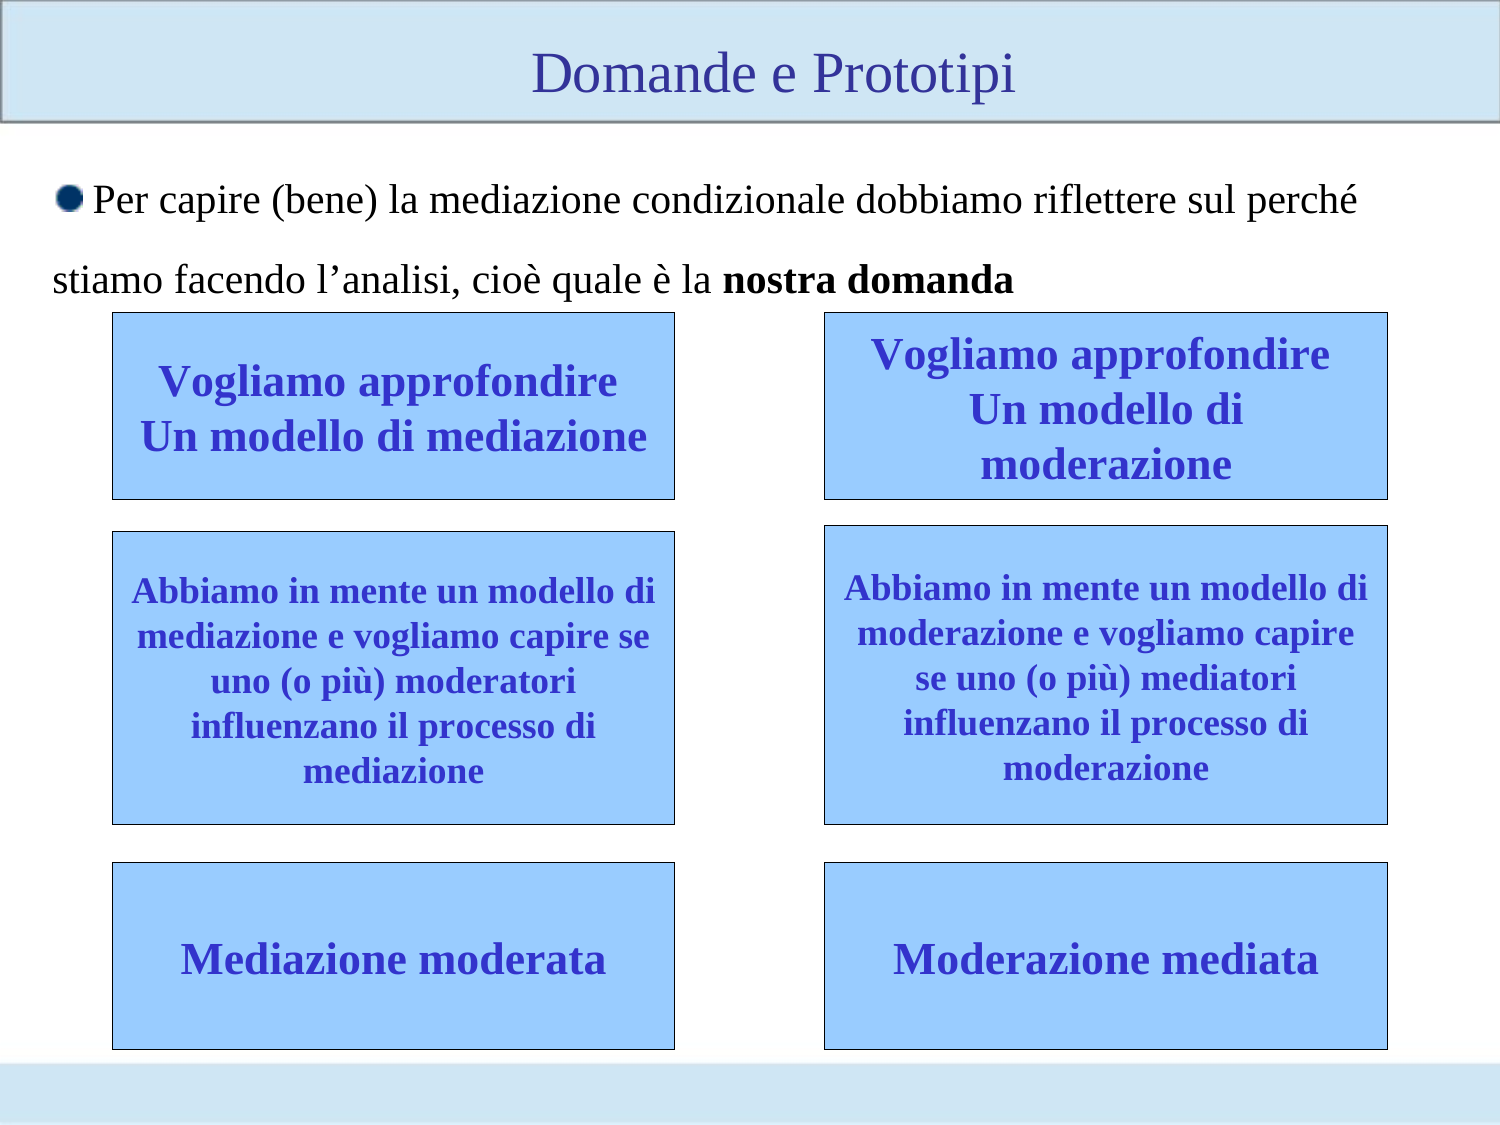

# Domande e Prototipi
 Per capire (bene) la mediazione condizionale dobbiamo riflettere sul perché stiamo facendo l’analisi, cioè quale è la nostra domanda
Vogliamo approfondire
Un modello di mediazione
Vogliamo approfondire
Un modello di moderazione
Abbiamo in mente un modello di moderazione e vogliamo capire se uno (o più) mediatori influenzano il processo di moderazione
Abbiamo in mente un modello di mediazione e vogliamo capire se uno (o più) moderatori influenzano il processo di mediazione
Mediazione moderata
Moderazione mediata